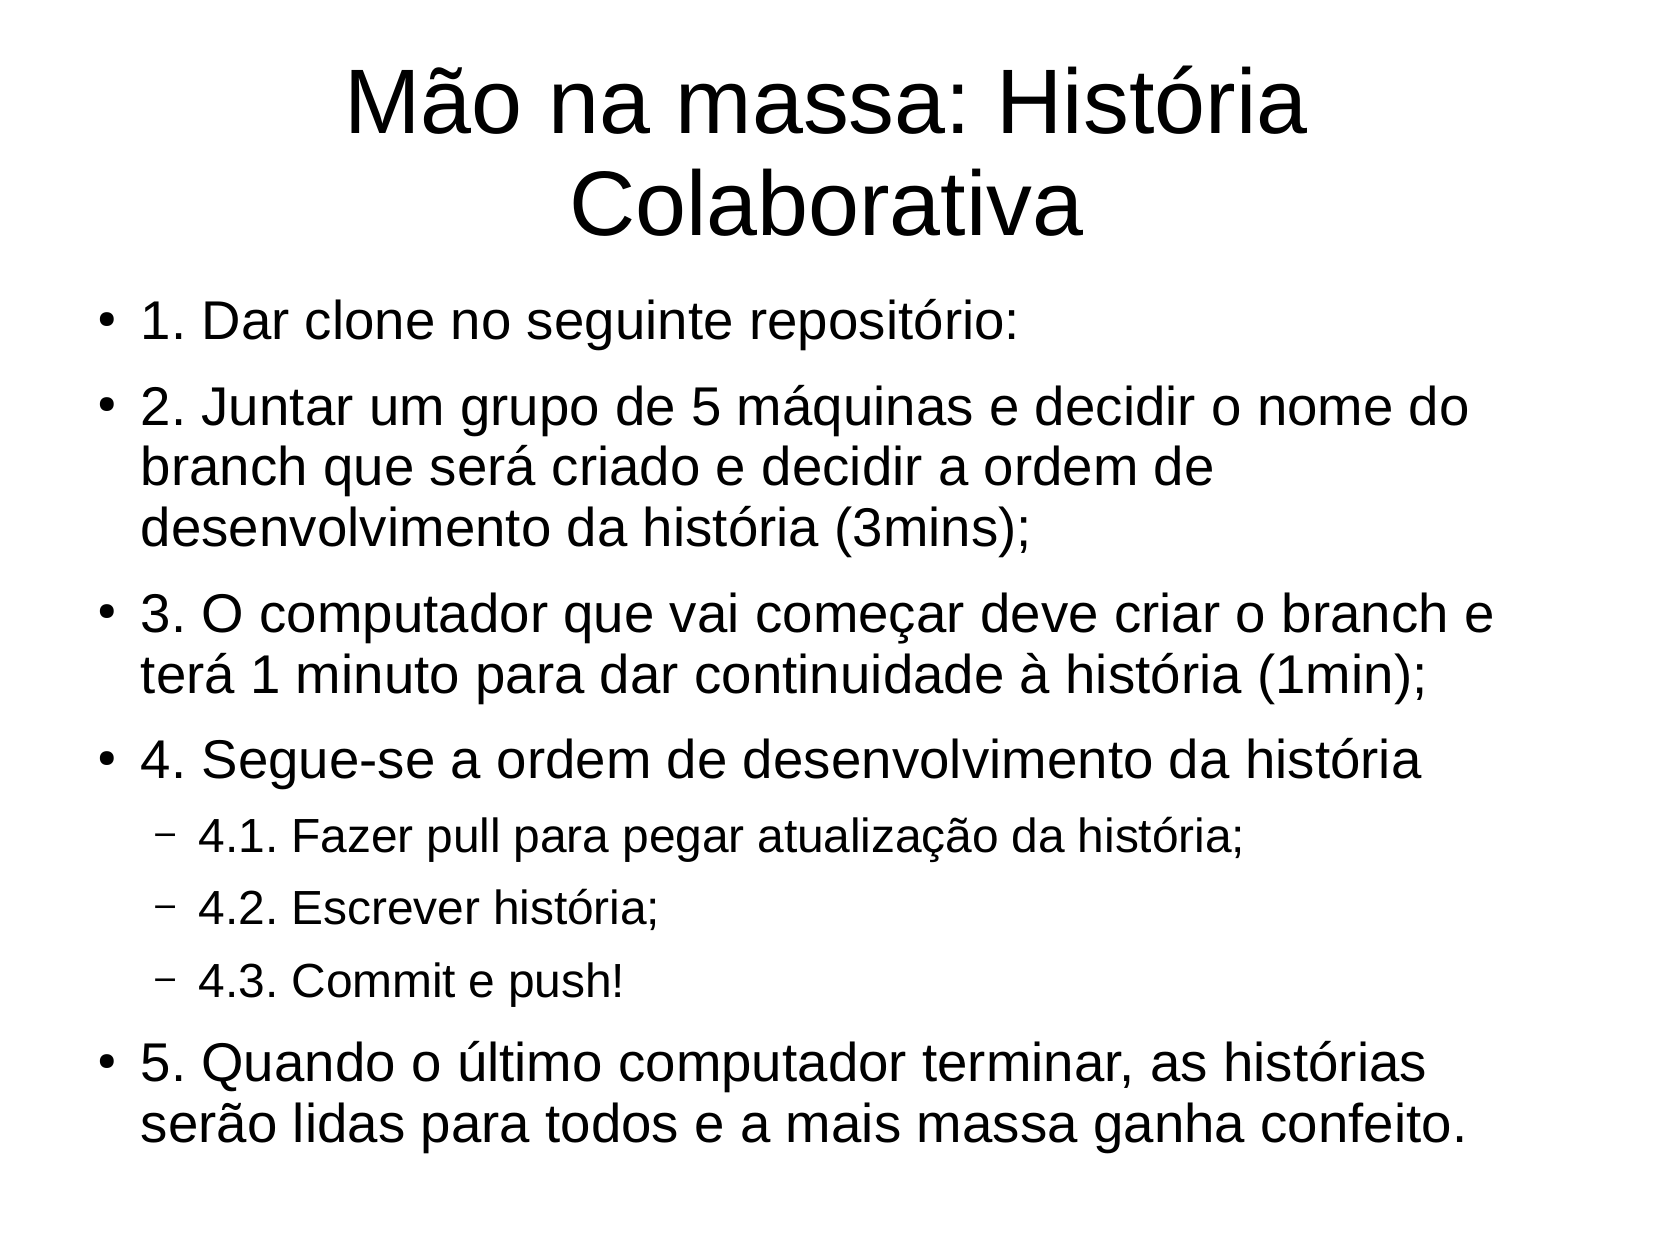

# Mão na massa: História Colaborativa
1. Dar clone no seguinte repositório:
2. Juntar um grupo de 5 máquinas e decidir o nome do branch que será criado e decidir a ordem de desenvolvimento da história (3mins);
3. O computador que vai começar deve criar o branch e terá 1 minuto para dar continuidade à história (1min);
4. Segue-se a ordem de desenvolvimento da história
4.1. Fazer pull para pegar atualização da história;
4.2. Escrever história;
4.3. Commit e push!
5. Quando o último computador terminar, as histórias serão lidas para todos e a mais massa ganha confeito.